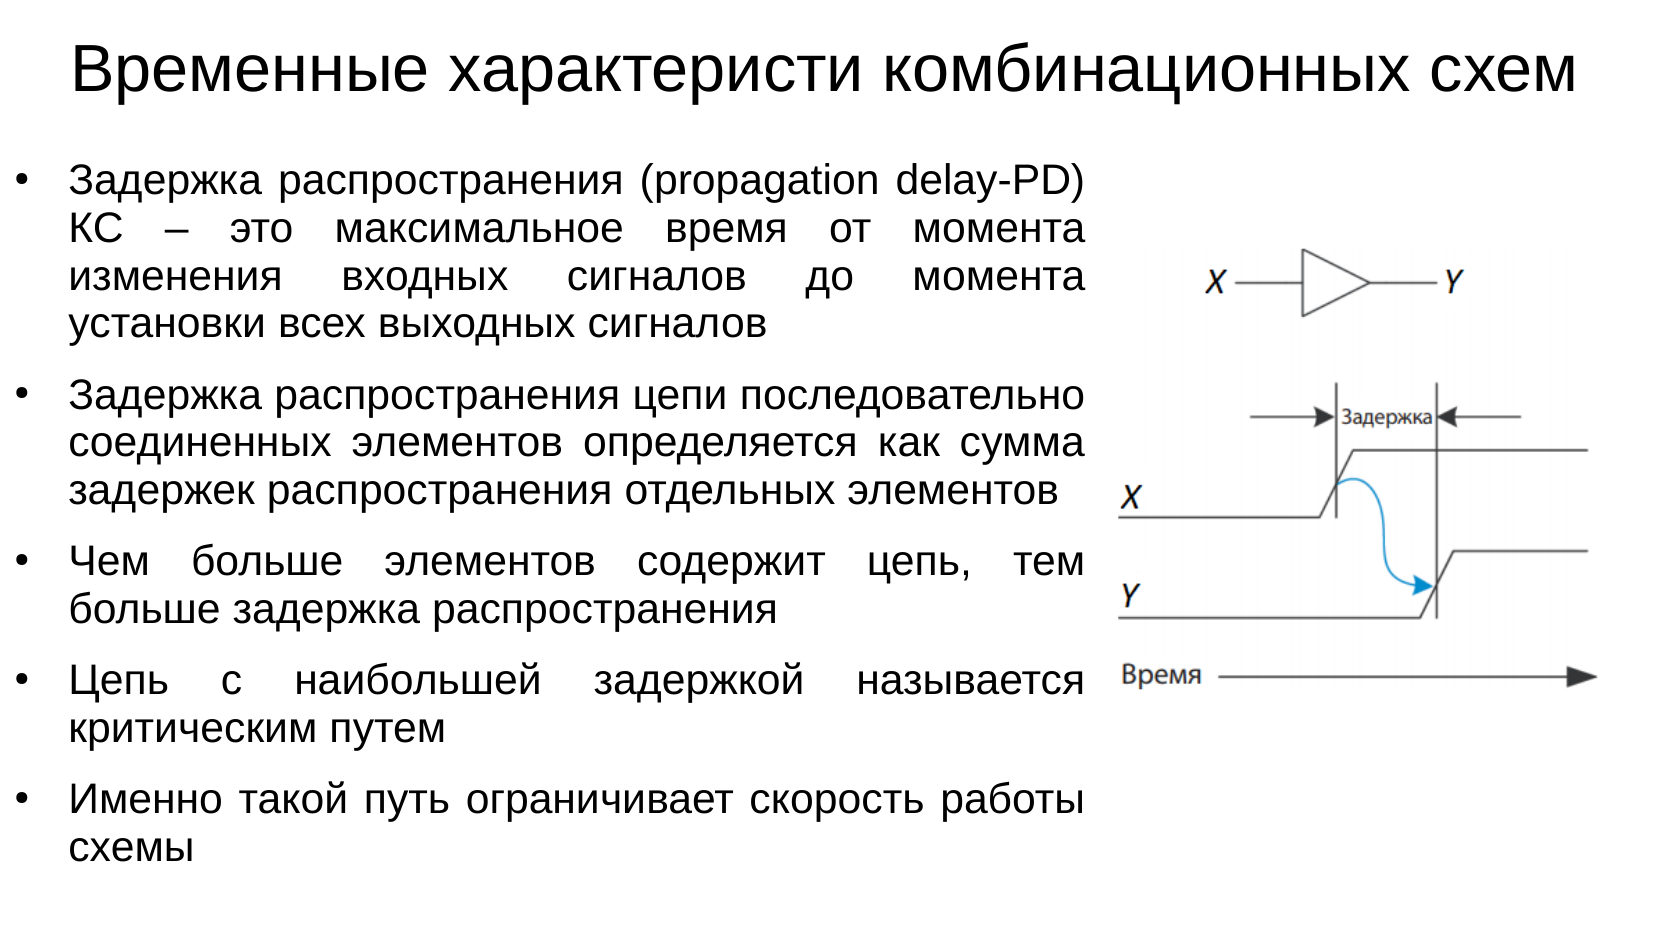

# Временные характеристи комбинационных схем
Задержка распространения (propagation delay-PD) КС – это максимальное время от момента изменения входных сигналов до момента установки всех выходных сигналов
Задержка распространения цепи последовательно соединенных элементов определяется как сумма задержек распространения отдельных элементов
Чем больше элементов содержит цепь, тем больше задержка распространения
Цепь с наибольшей задержкой называется критическим путем
Именно такой путь ограничивает скорость работы схемы